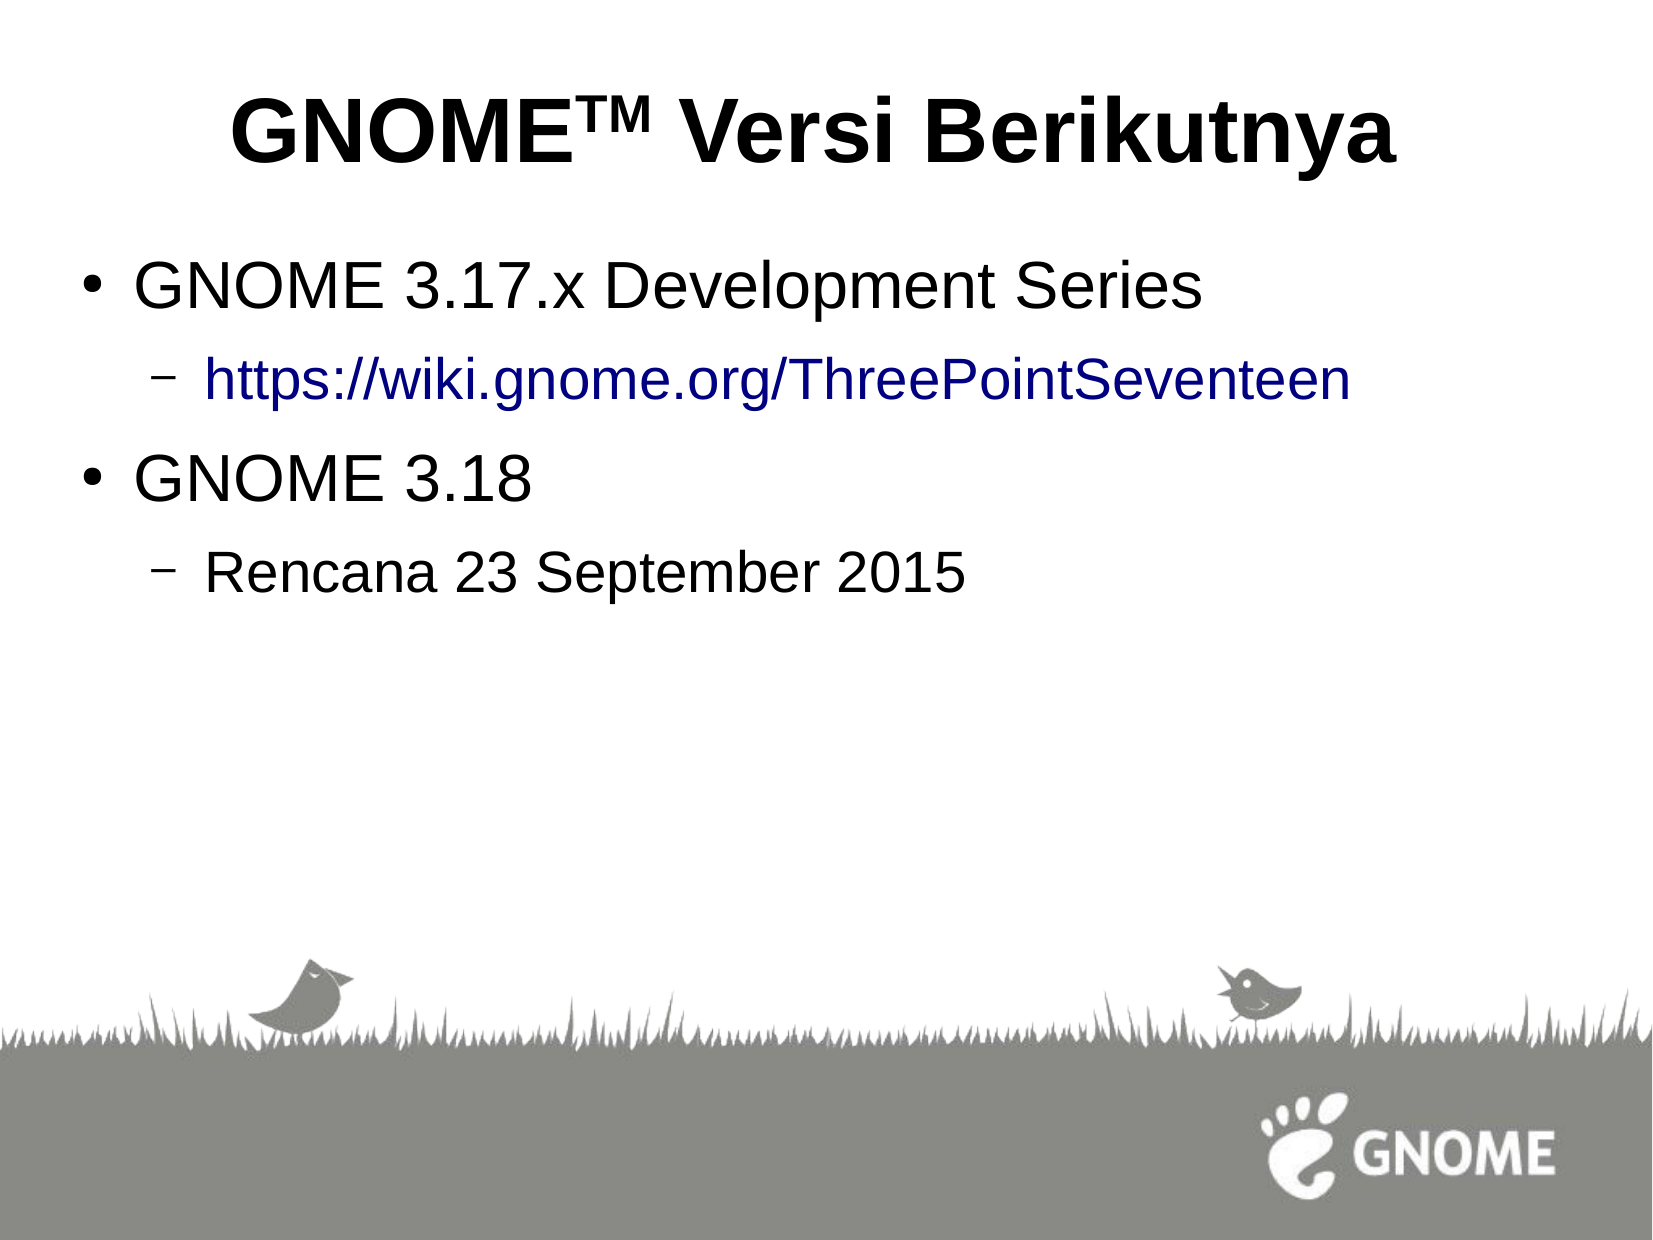

# GNOMETM Versi Berikutnya
GNOME 3.17.x Development Series
https://wiki.gnome.org/ThreePointSeventeen
GNOME 3.18
Rencana 23 September 2015